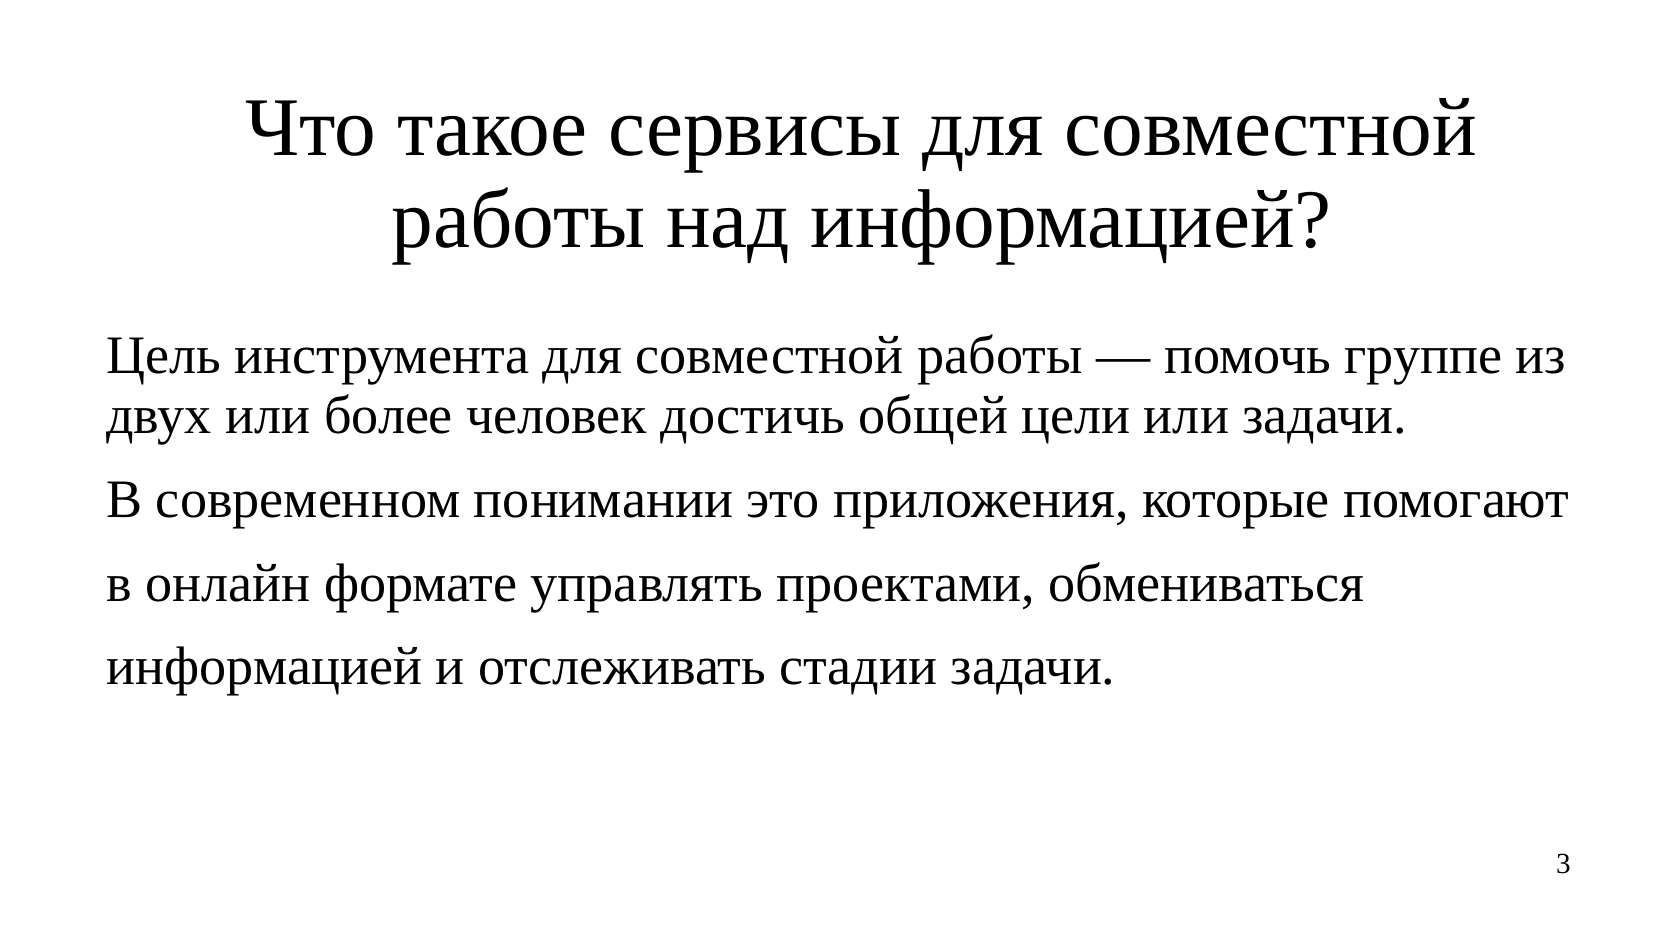

# Что такое сервисы для совместной работы над информацией?
Цель инструмента для совместной работы — помочь группе из двух или более человек достичь общей цели или задачи.
В современном понимании это приложения, которые помогают в онлайн формате управлять проектами, обмениваться информацией и отслеживать стадии задачи.
3